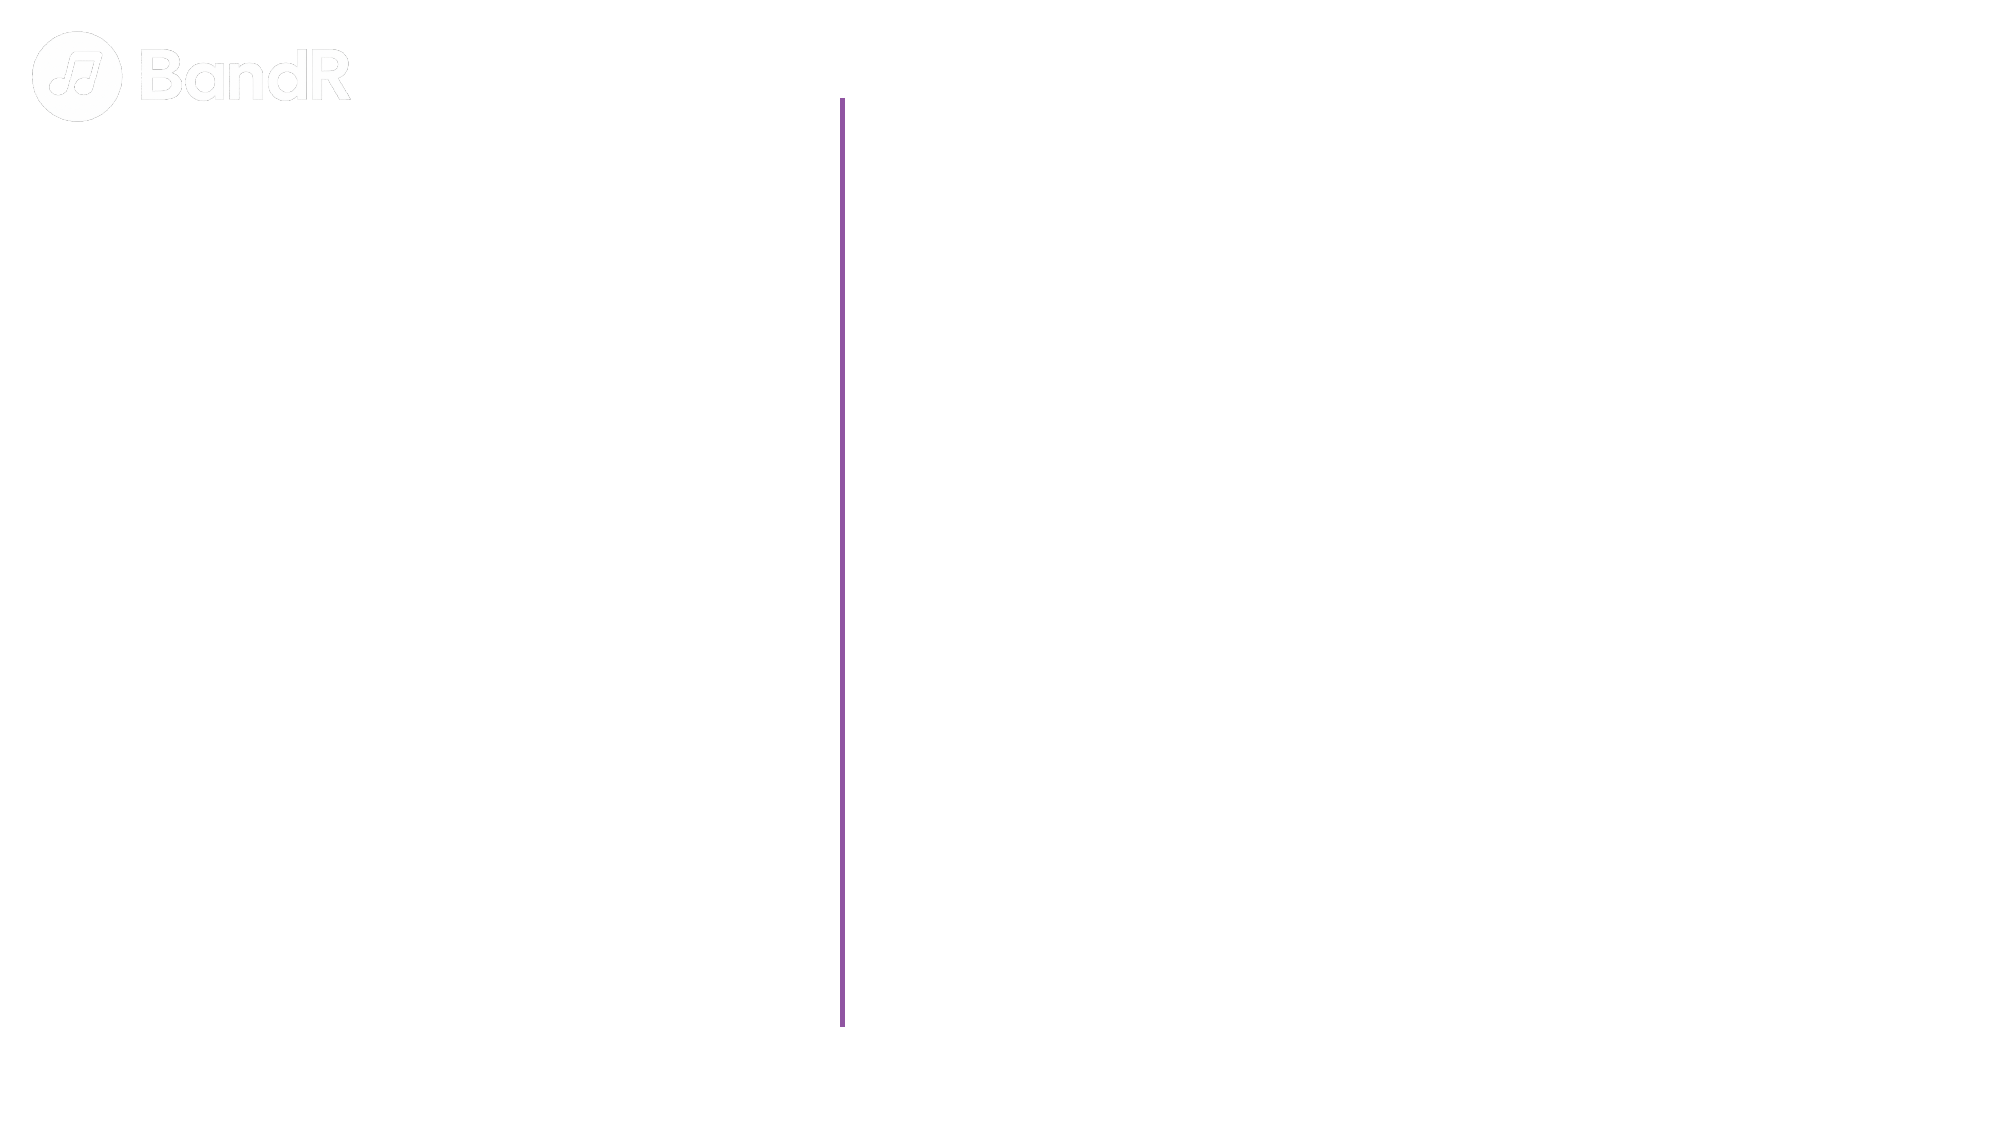

What is BandR
A brand new website where you can find fellow artists and fans
The website is mainly targeted for smaller bands and artists to find collaborators